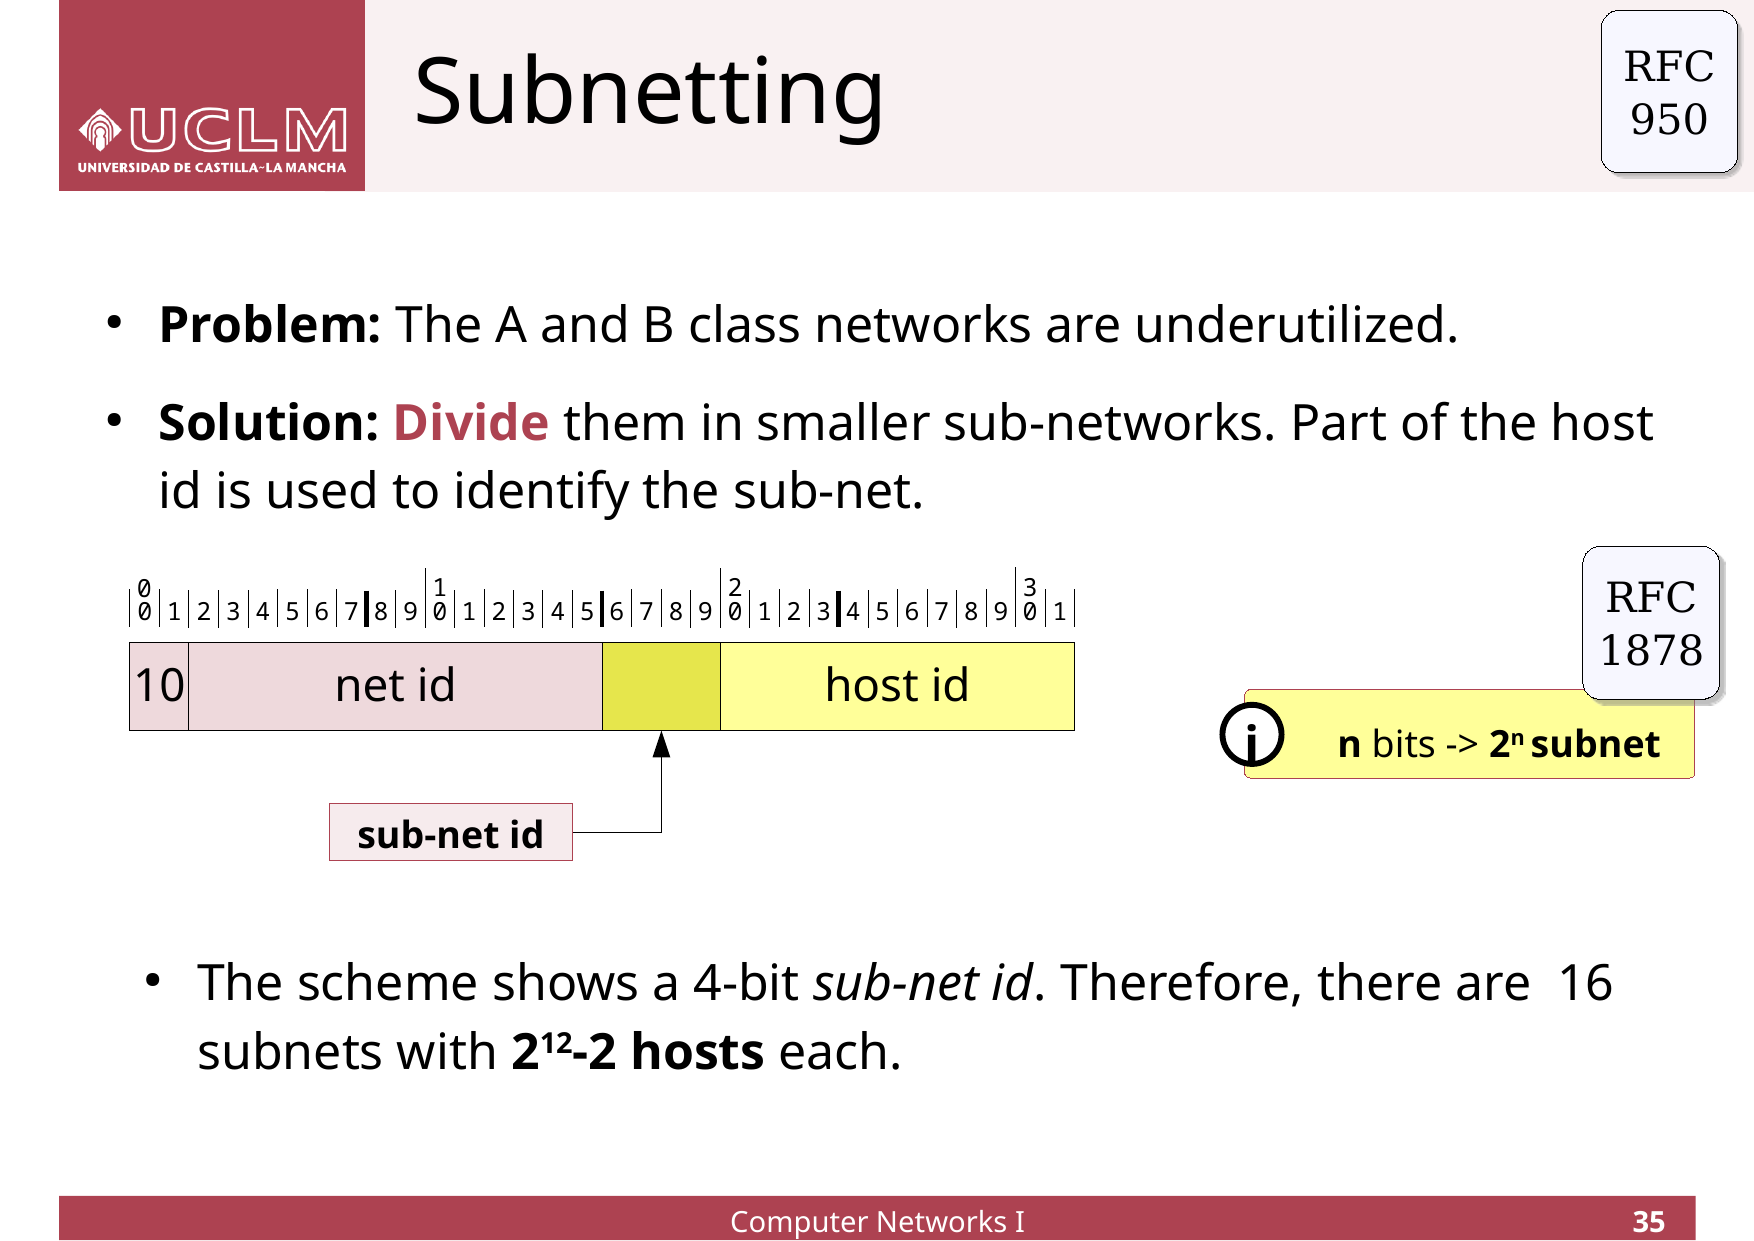

# Subnetting
RFC
950
Problem: The A and B class networks are underutilized.
Solution: Divide them in smaller sub-networks. Part of the host id is used to identify the sub-net.
RFC
1878
1
2
3
0
0
1
2
3
4
5
6
7
8
9
0
1
2
3
4
5
6
7
8
9
0
1
2
3
4
5
6
7
8
9
0
1
10
host id
net id
n bits -> 2n subnet
i
sub-net id
The scheme shows a 4-bit sub-net id. Therefore, there are 16 subnets with 212-2 hosts each.
Computer Networks I
35